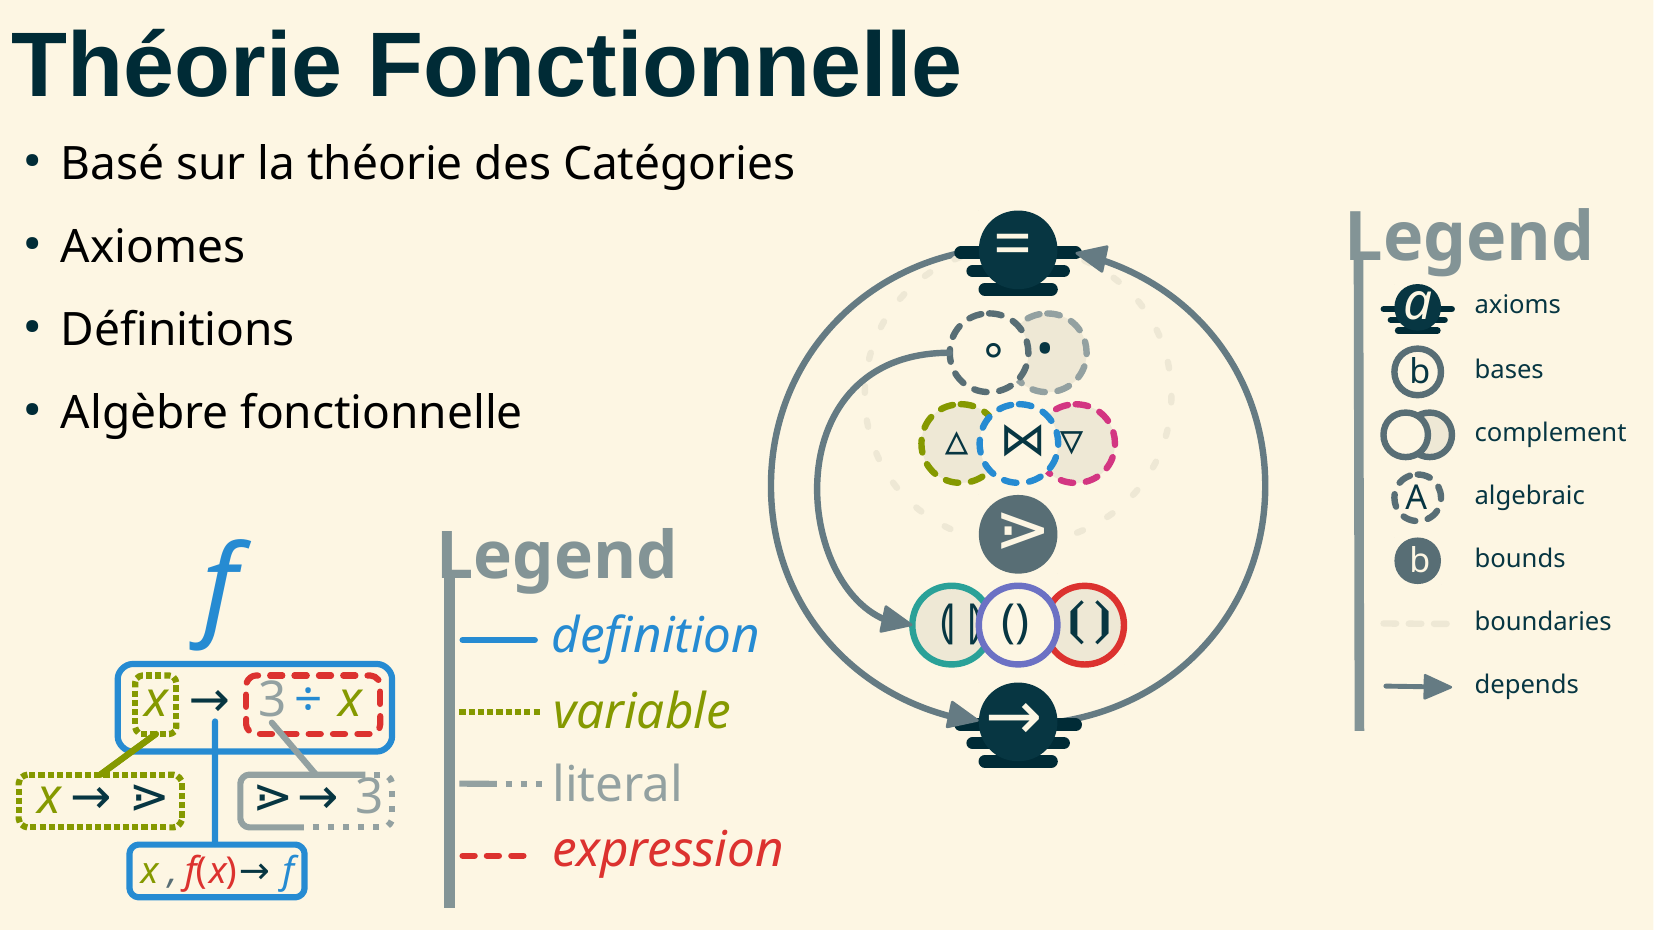

# Théorie Fonctionnelle
Basé sur la théorie des Catégories
Axiomes
Définitions
Algèbre fonctionnelle